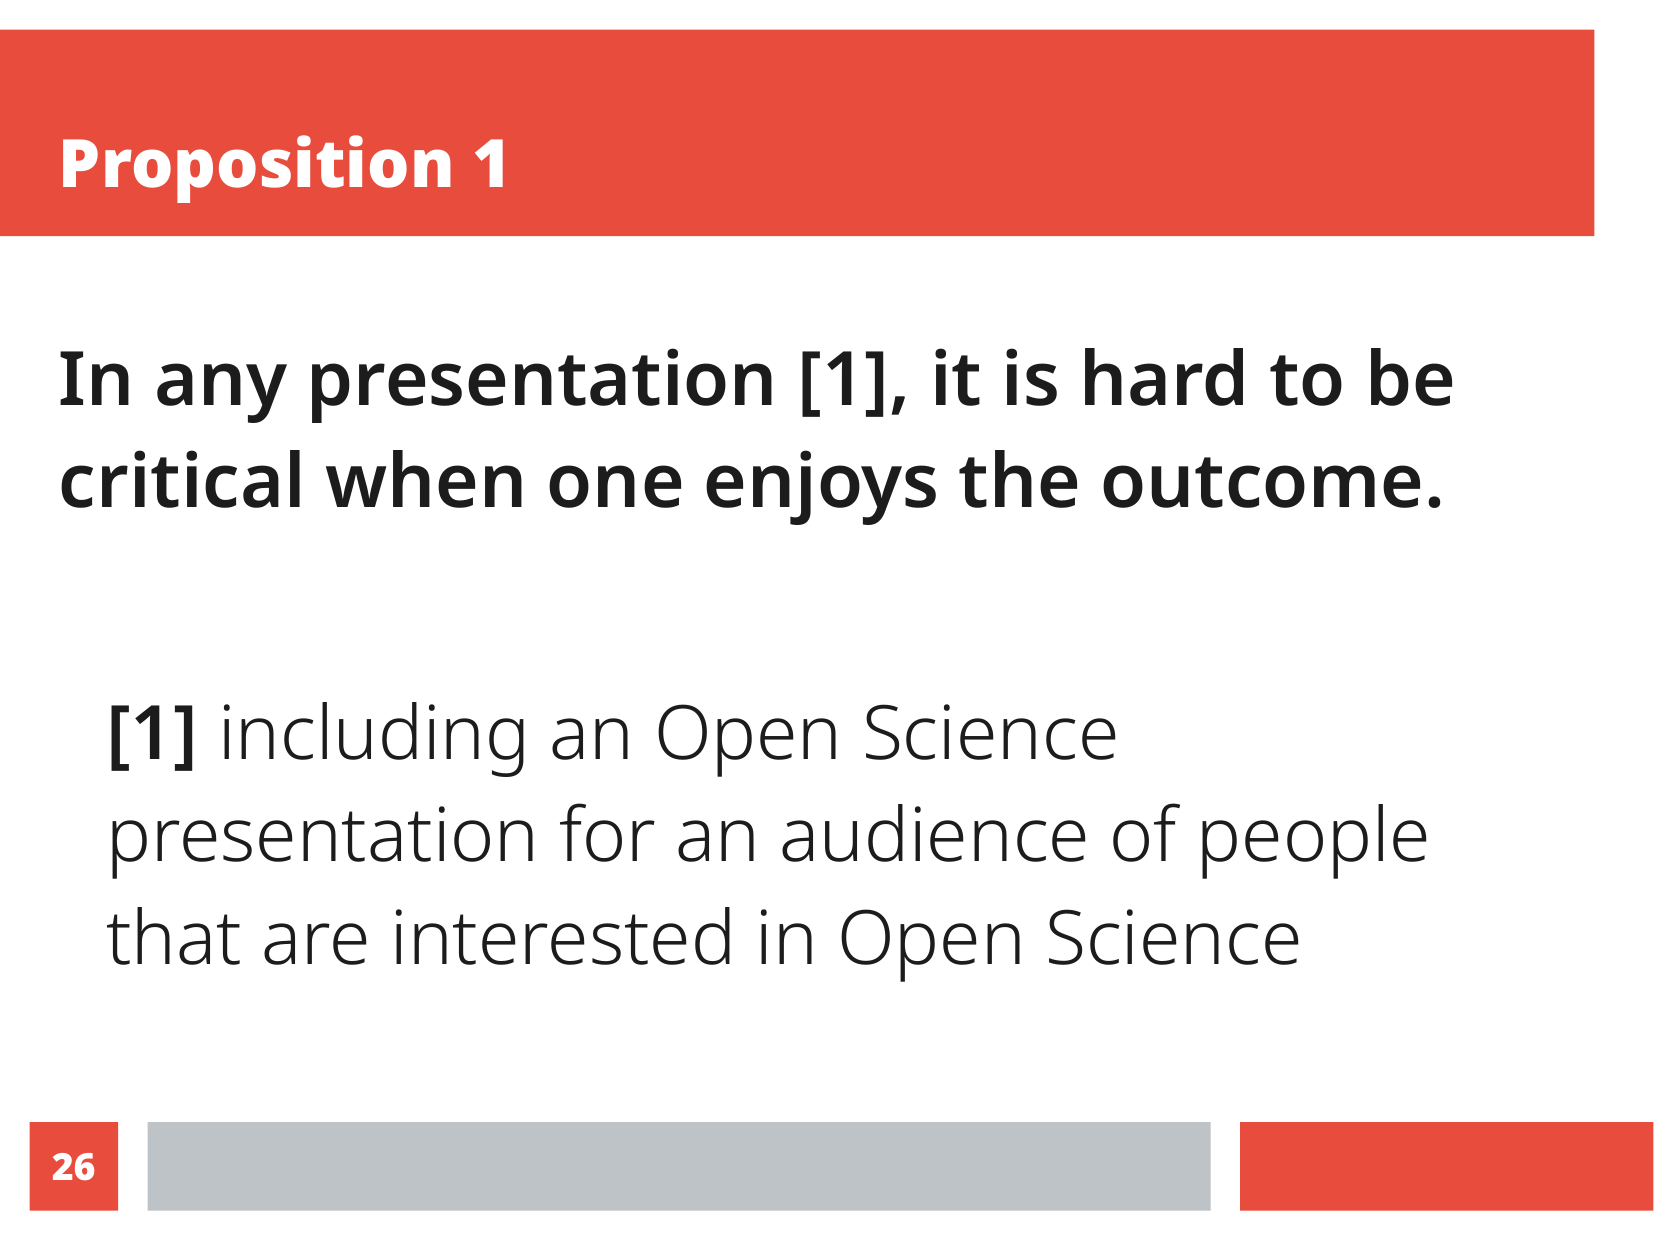

# Proposition 1
In any presentation [1], it is hard to be critical when one enjoys the outcome.
[1] including an Open Science presentation for an audience of people that are interested in Open Science
26